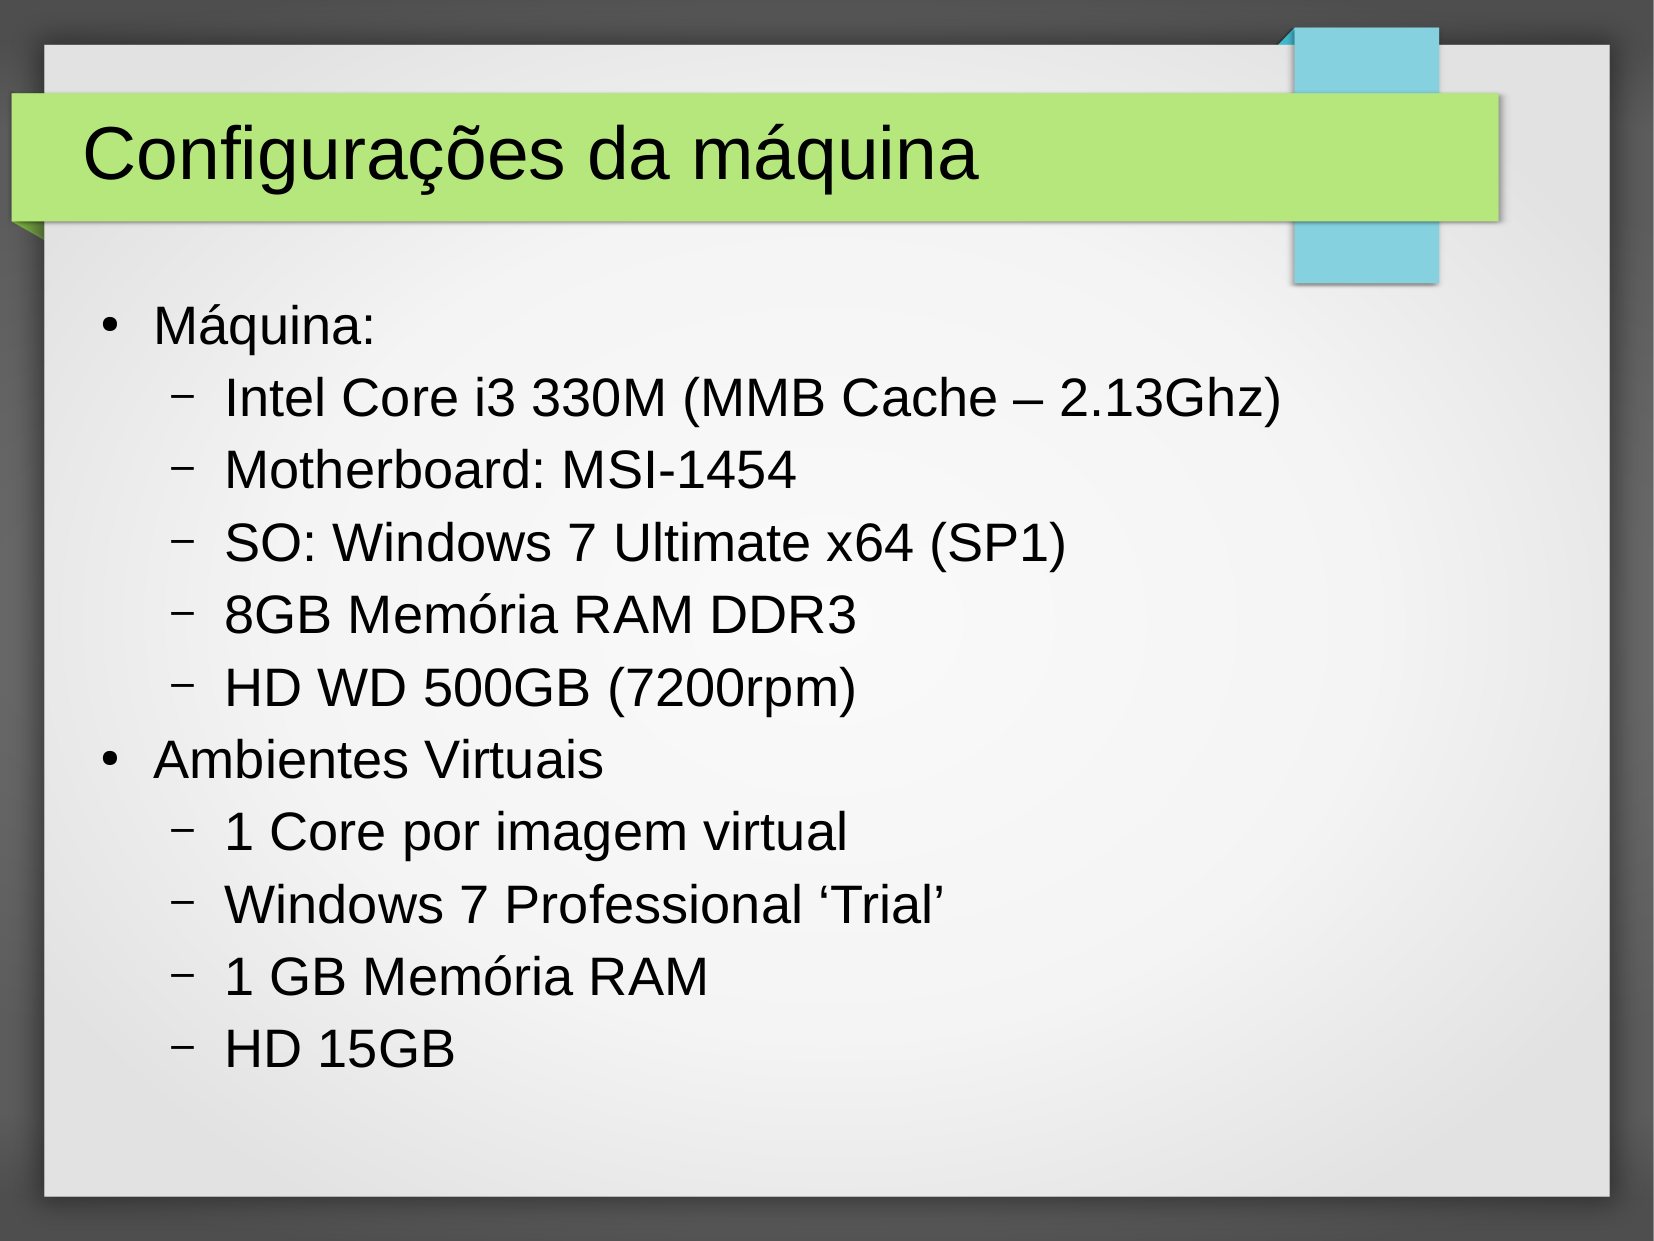

# Configurações da máquina
Máquina:
Intel Core i3 330M (MMB Cache – 2.13Ghz)
Motherboard: MSI-1454
SO: Windows 7 Ultimate x64 (SP1)
8GB Memória RAM DDR3
HD WD 500GB (7200rpm)
Ambientes Virtuais
1 Core por imagem virtual
Windows 7 Professional ‘Trial’
1 GB Memória RAM
HD 15GB